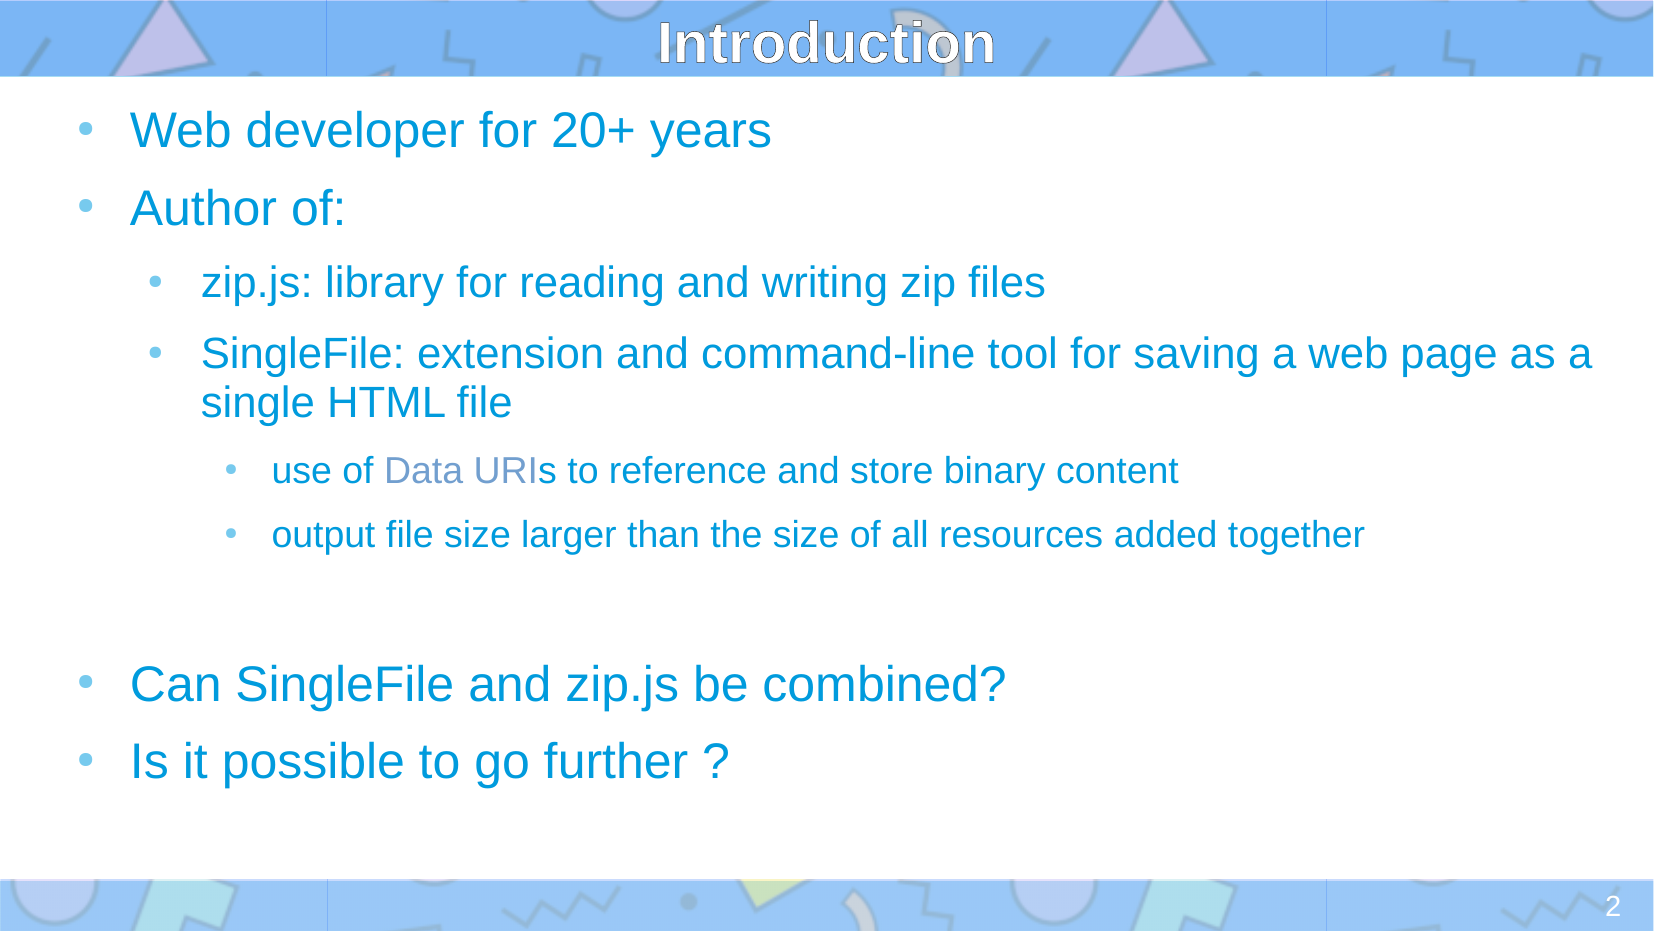

# Introduction
Web developer for 20+ years
Author of:
zip.js: library for reading and writing zip files
SingleFile: extension and command-line tool for saving a web page as a single HTML file
use of Data URIs to reference and store binary content
output file size larger than the size of all resources added together
Can SingleFile and zip.js be combined?
Is it possible to go further ?
2